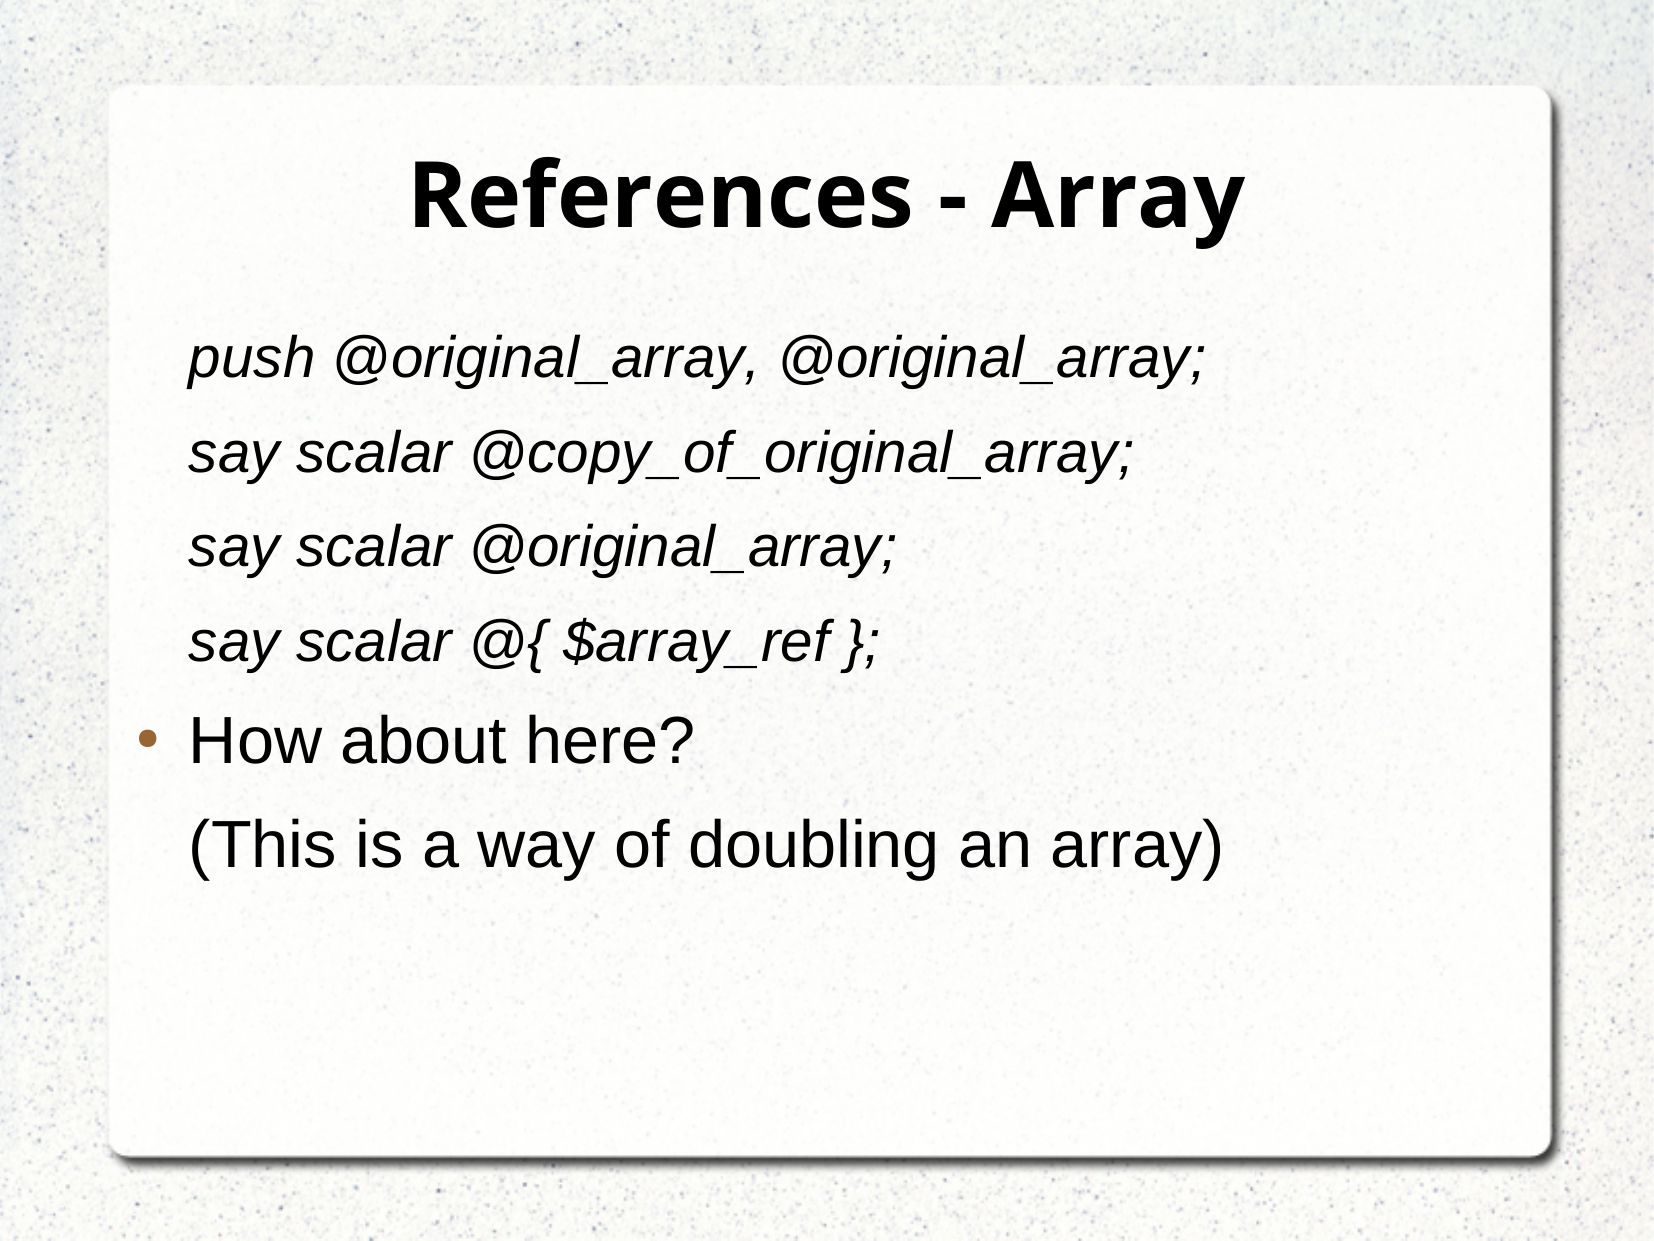

# References - Array
push @original_array, @original_array;
say scalar @copy_of_original_array;
say scalar @original_array;
say scalar @{ $array_ref };
How about here?
(This is a way of doubling an array)